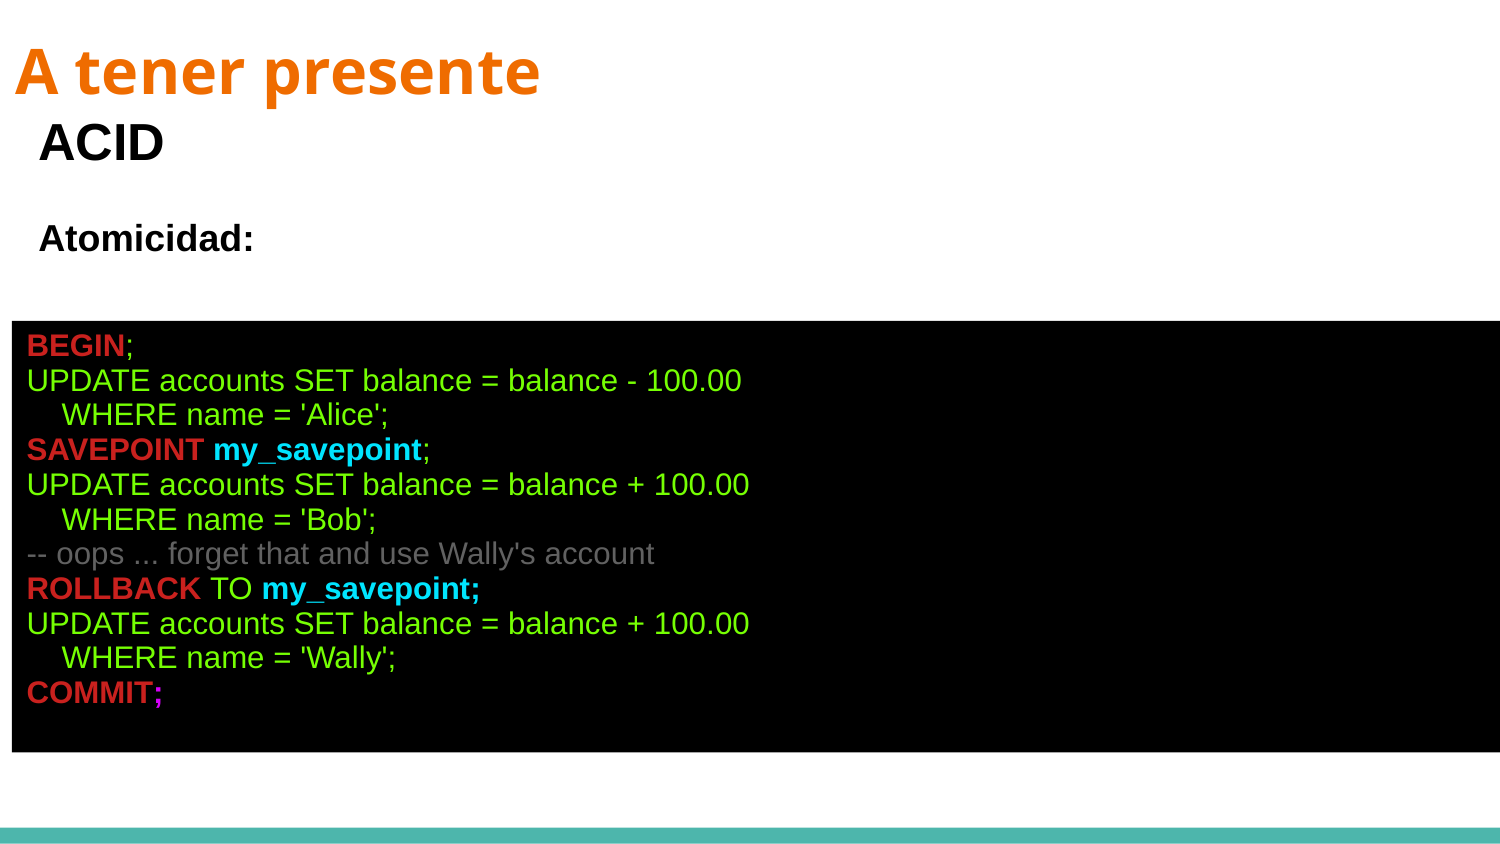

# A tener presente
ACID
Atomicidad:
BEGIN;
UPDATE accounts SET balance = balance - 100.00
 WHERE name = 'Alice';
SAVEPOINT my_savepoint;
UPDATE accounts SET balance = balance + 100.00
 WHERE name = 'Bob';
-- oops ... forget that and use Wally's account
ROLLBACK TO my_savepoint;
UPDATE accounts SET balance = balance + 100.00
 WHERE name = 'Wally';
COMMIT;